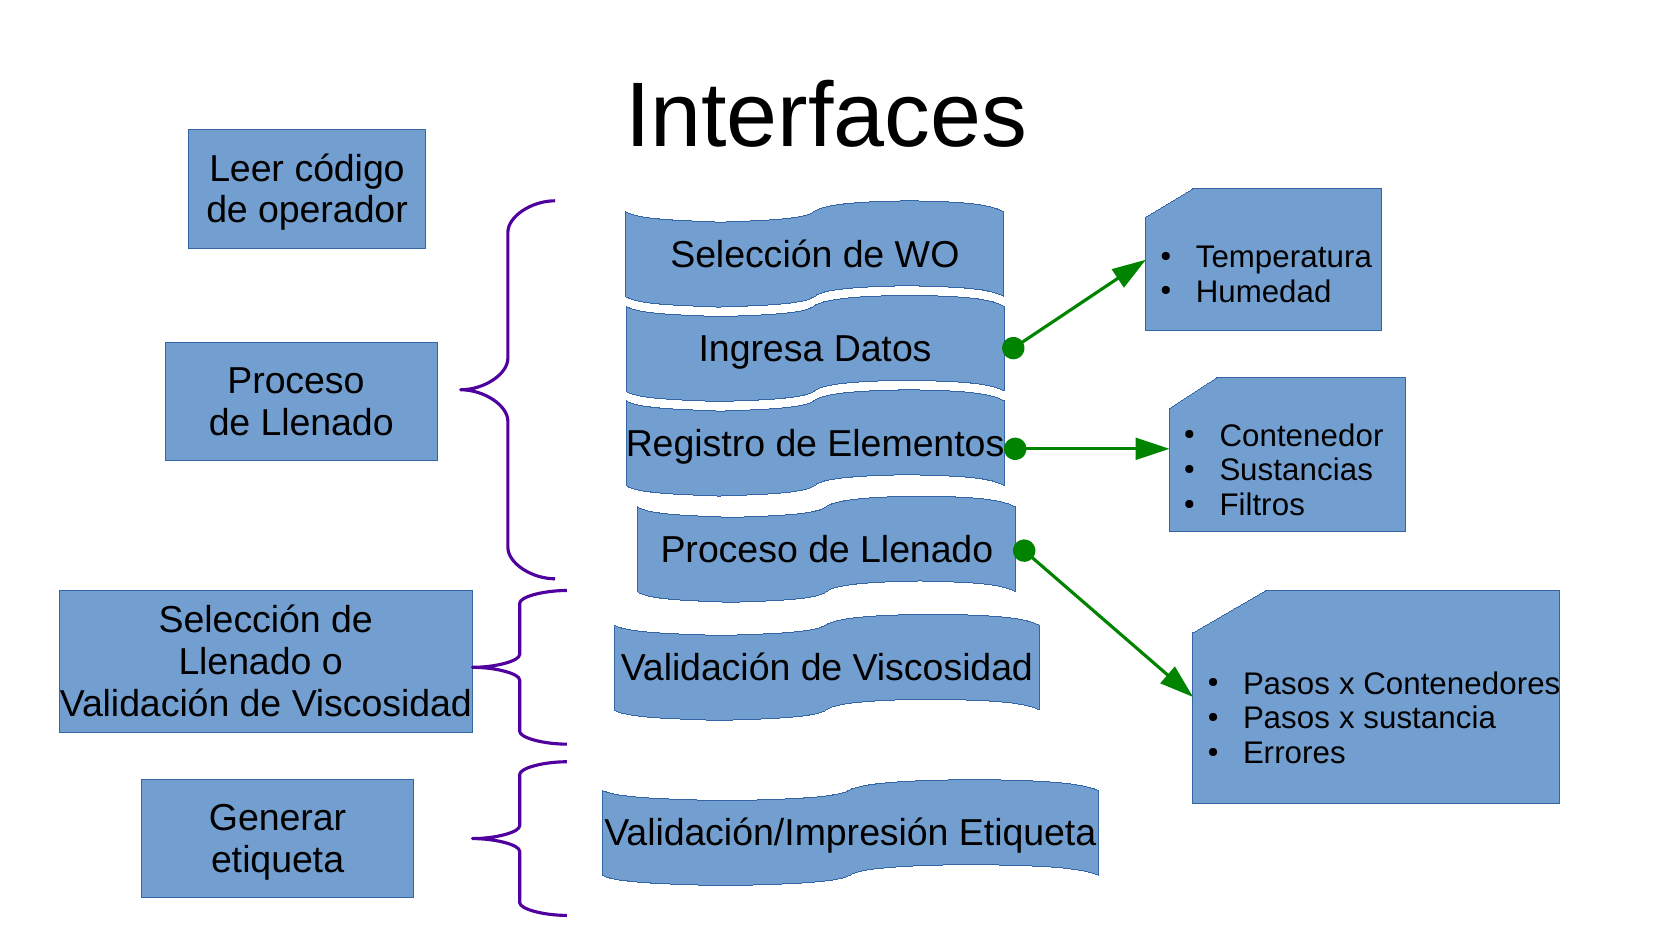

# Interfaces
Leer código
de operador
Temperatura
Humedad
Selección de WO
Ingresa Datos
Proceso
de Llenado
Contenedor
Sustancias
Filtros
Registro de Elementos
Proceso de Llenado
Selección de
Llenado o
Validación de Viscosidad
Pasos x Contenedores
Pasos x sustancia
Errores
Validación de Viscosidad
Generar
etiqueta
Validación/Impresión Etiqueta